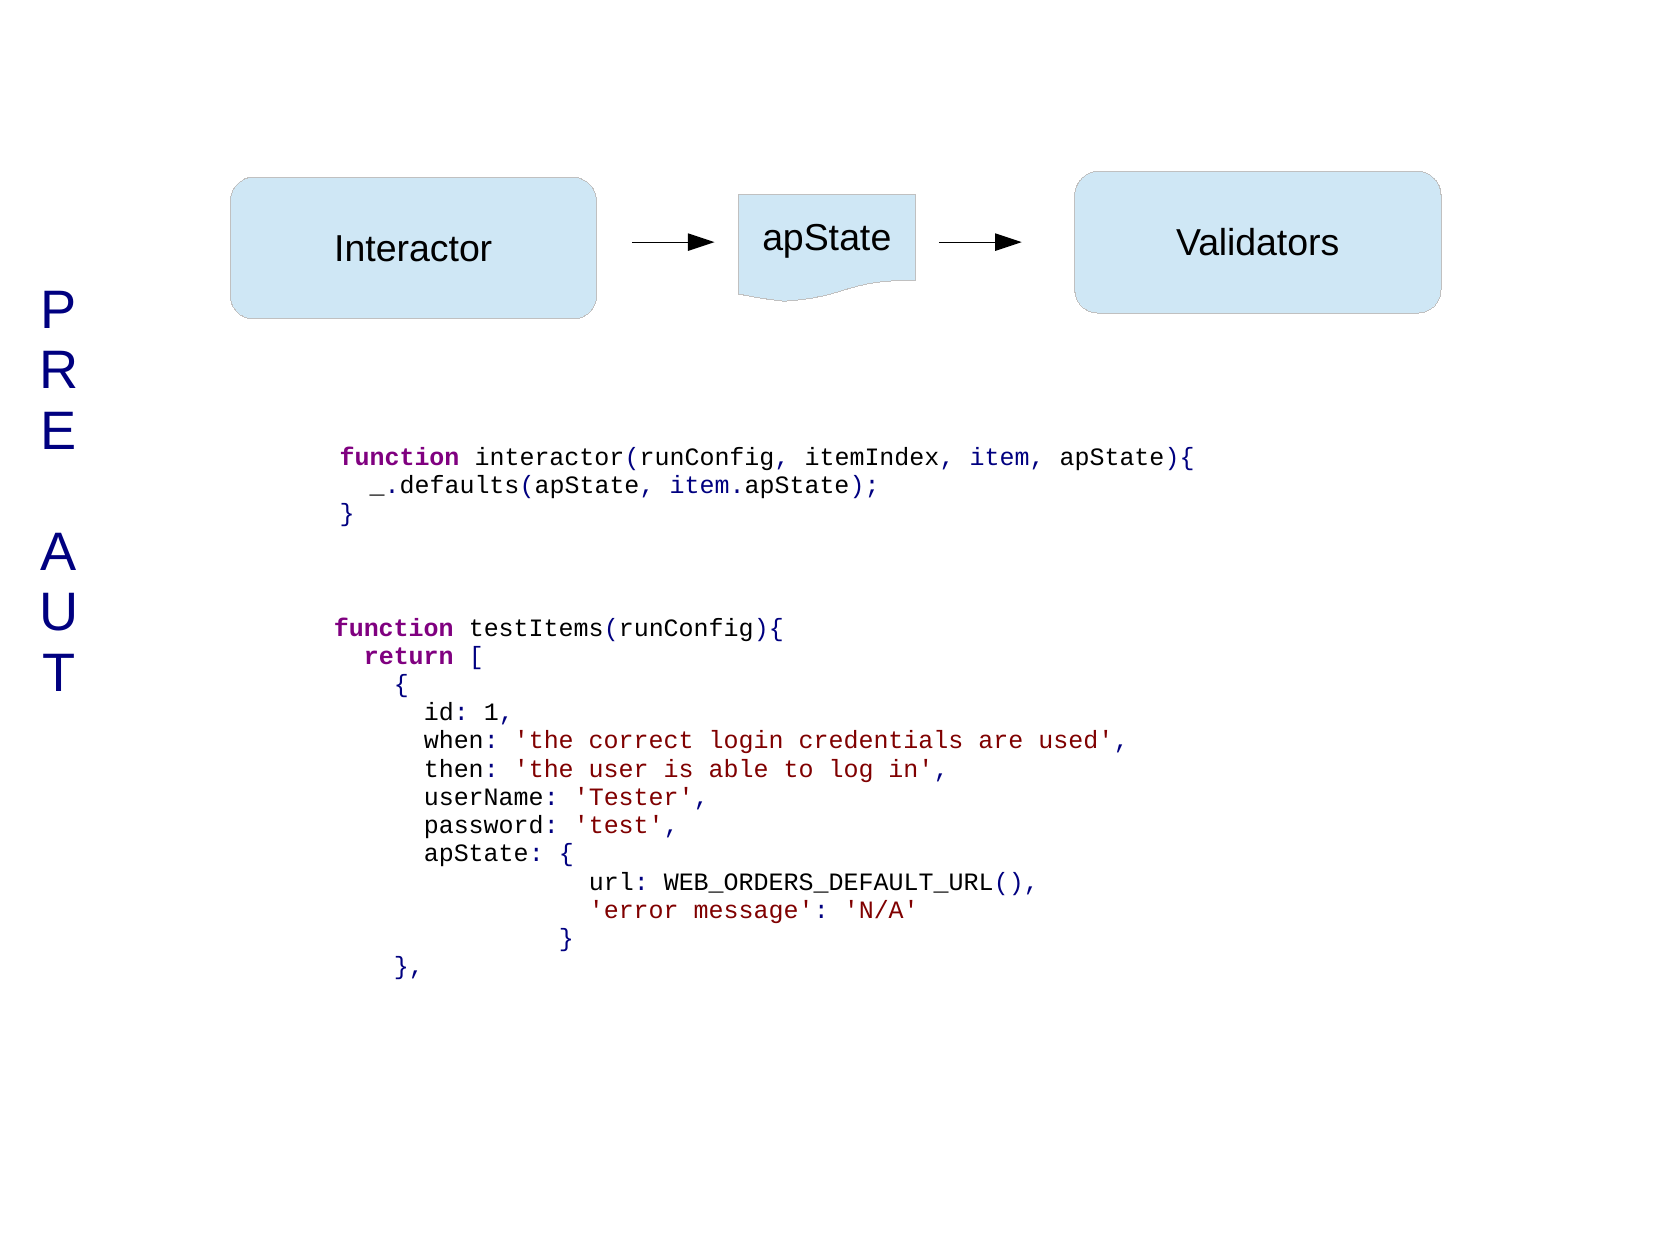

Validators
Interactor
apState
PRE
AUT
function interactor(runConfig, itemIndex, item, apState){
 _.defaults(apState, item.apState);
}
function testItems(runConfig){
 return [
 {
 id: 1,
 when: 'the correct login credentials are used',
 then: 'the user is able to log in',
 userName: 'Tester',
 password: 'test',
 apState: {
 url: WEB_ORDERS_DEFAULT_URL(),
 'error message': 'N/A'
 }
 },